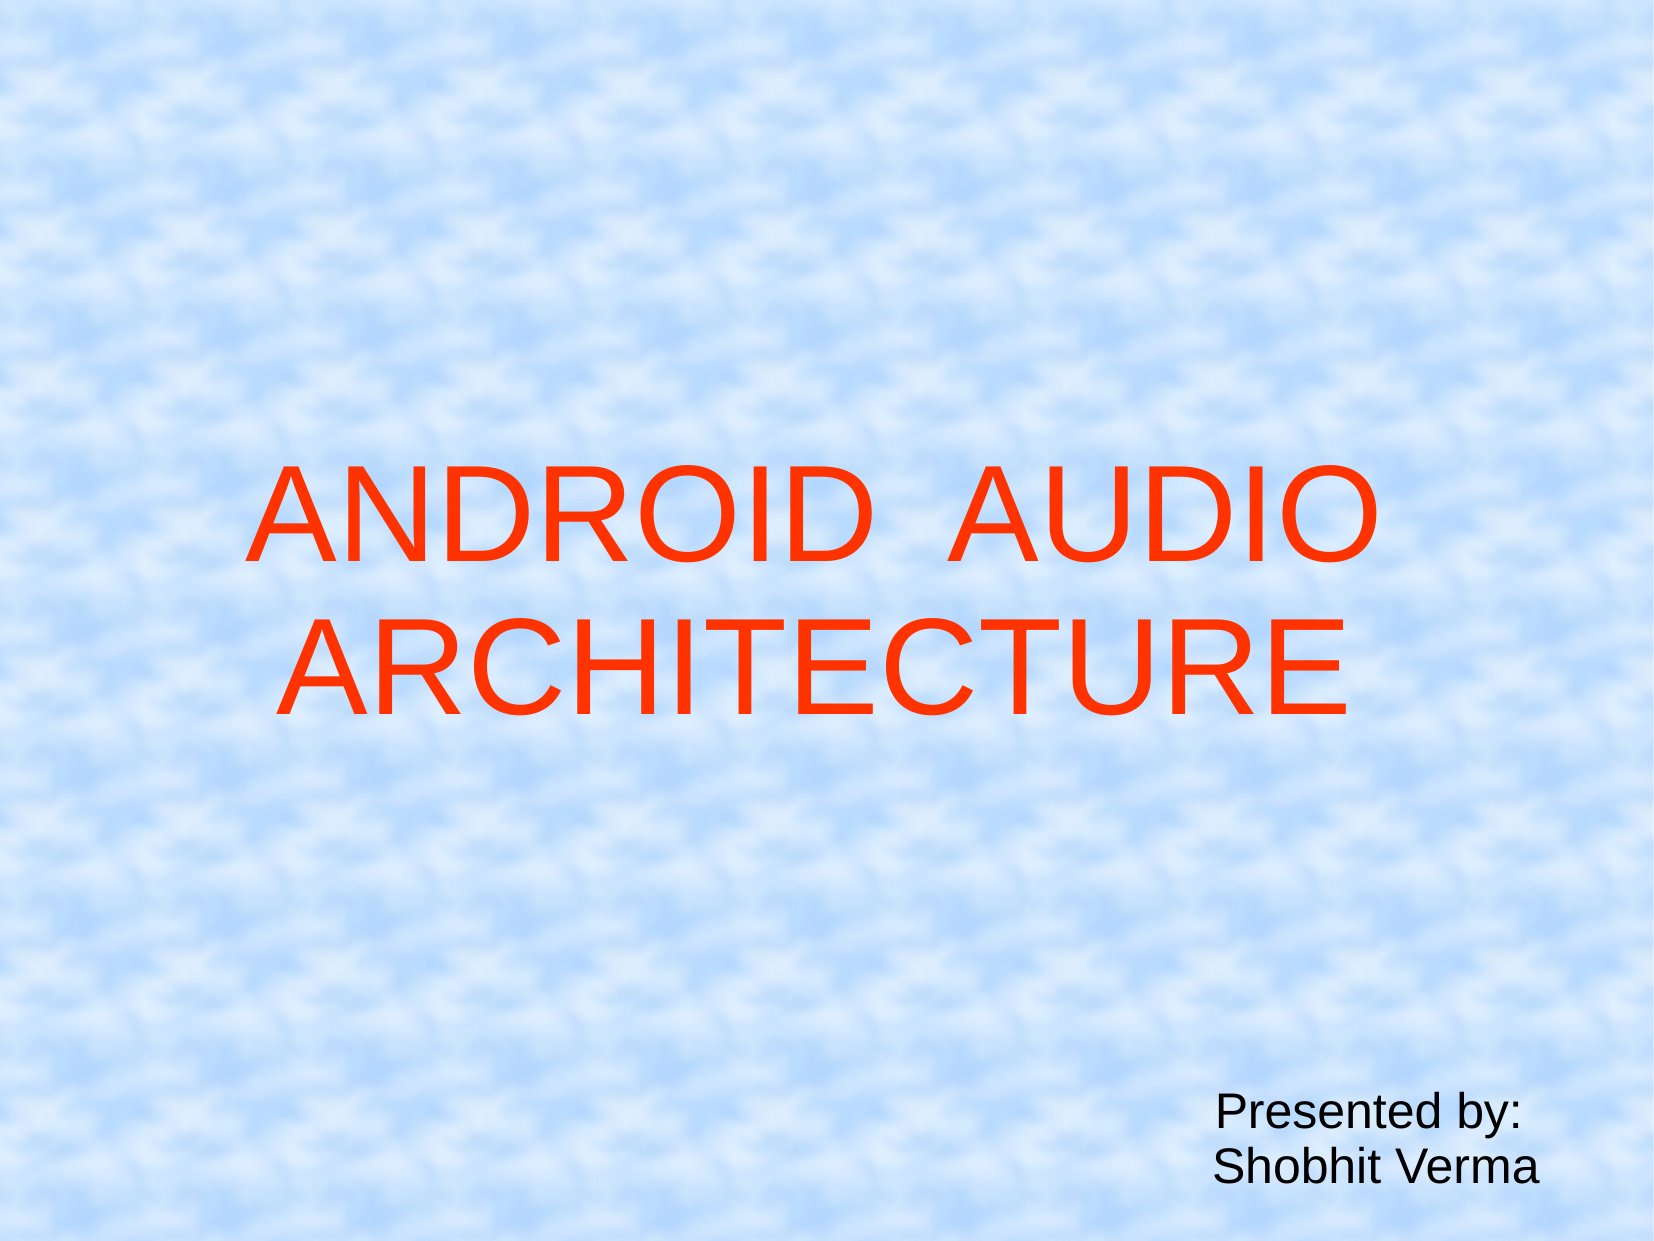

# ANDROID AUDIO ARCHITECTURE
Presented by:
Shobhit Verma